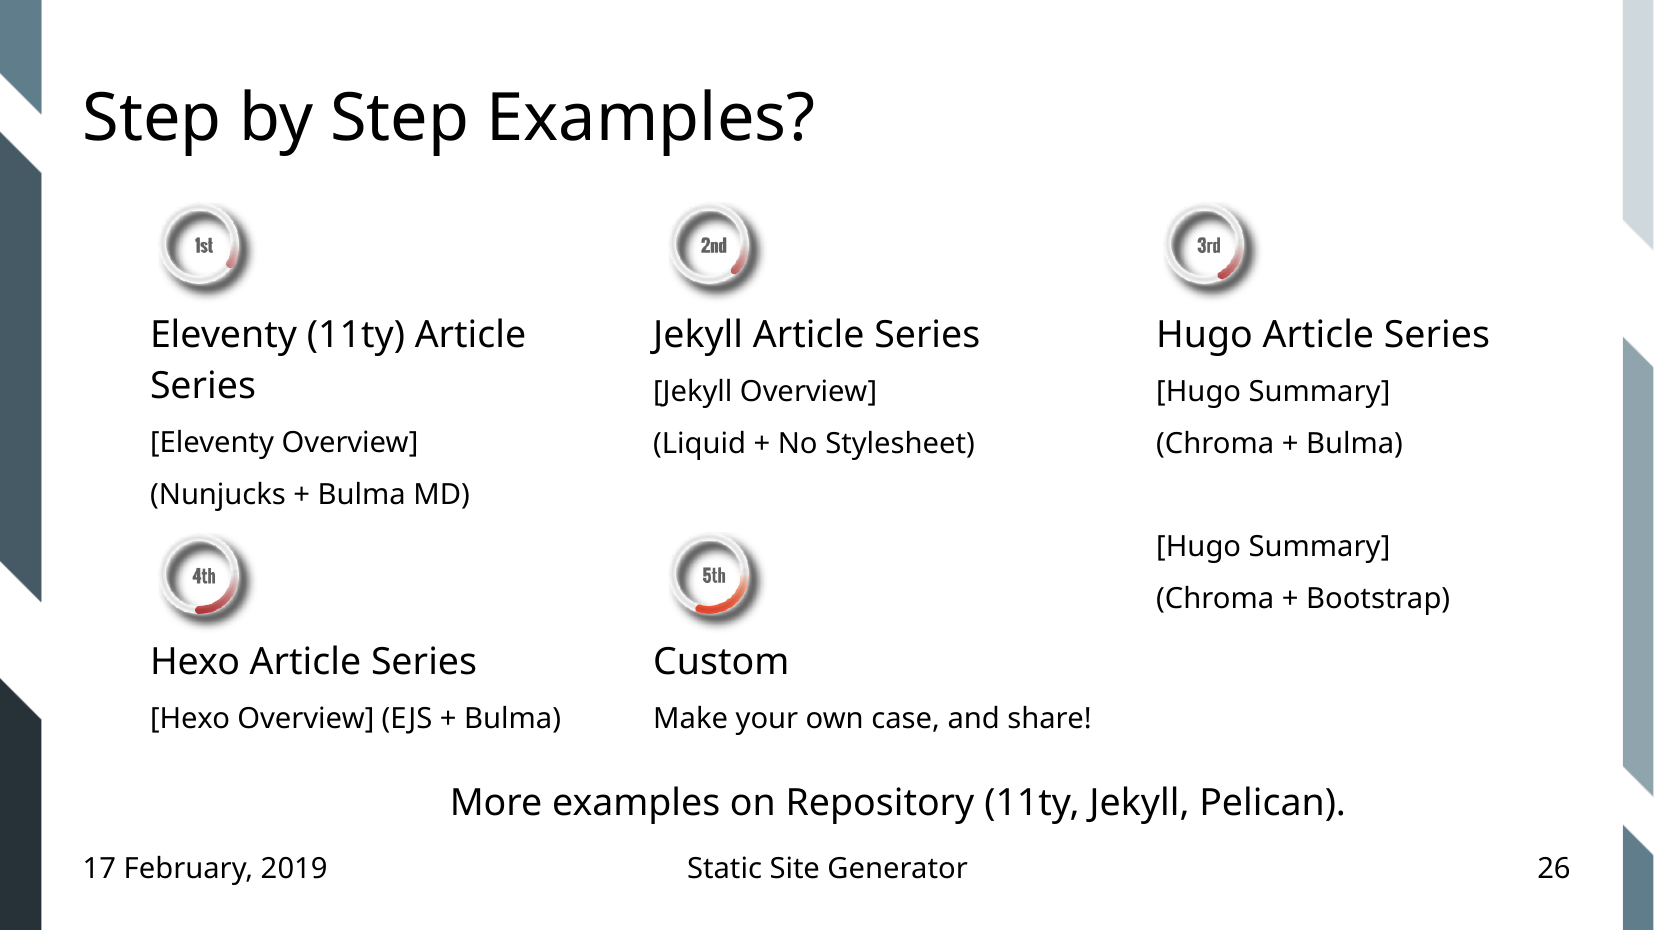

# Step by Step Examples?
Eleventy (11ty) Article Series
[Eleventy Overview]
(Nunjucks + Bulma MD)
Jekyll Article Series
[Jekyll Overview]
(Liquid + No Stylesheet)
Hugo Article Series
[Hugo Summary]
(Chroma + Bulma)
[Hugo Summary]
(Chroma + Bootstrap)
Hexo Article Series
[Hexo Overview] (EJS + Bulma)
Custom
Make your own case, and share!
More examples on Repository (11ty, Jekyll, Pelican).
17 February, 2019
Static Site Generator
26